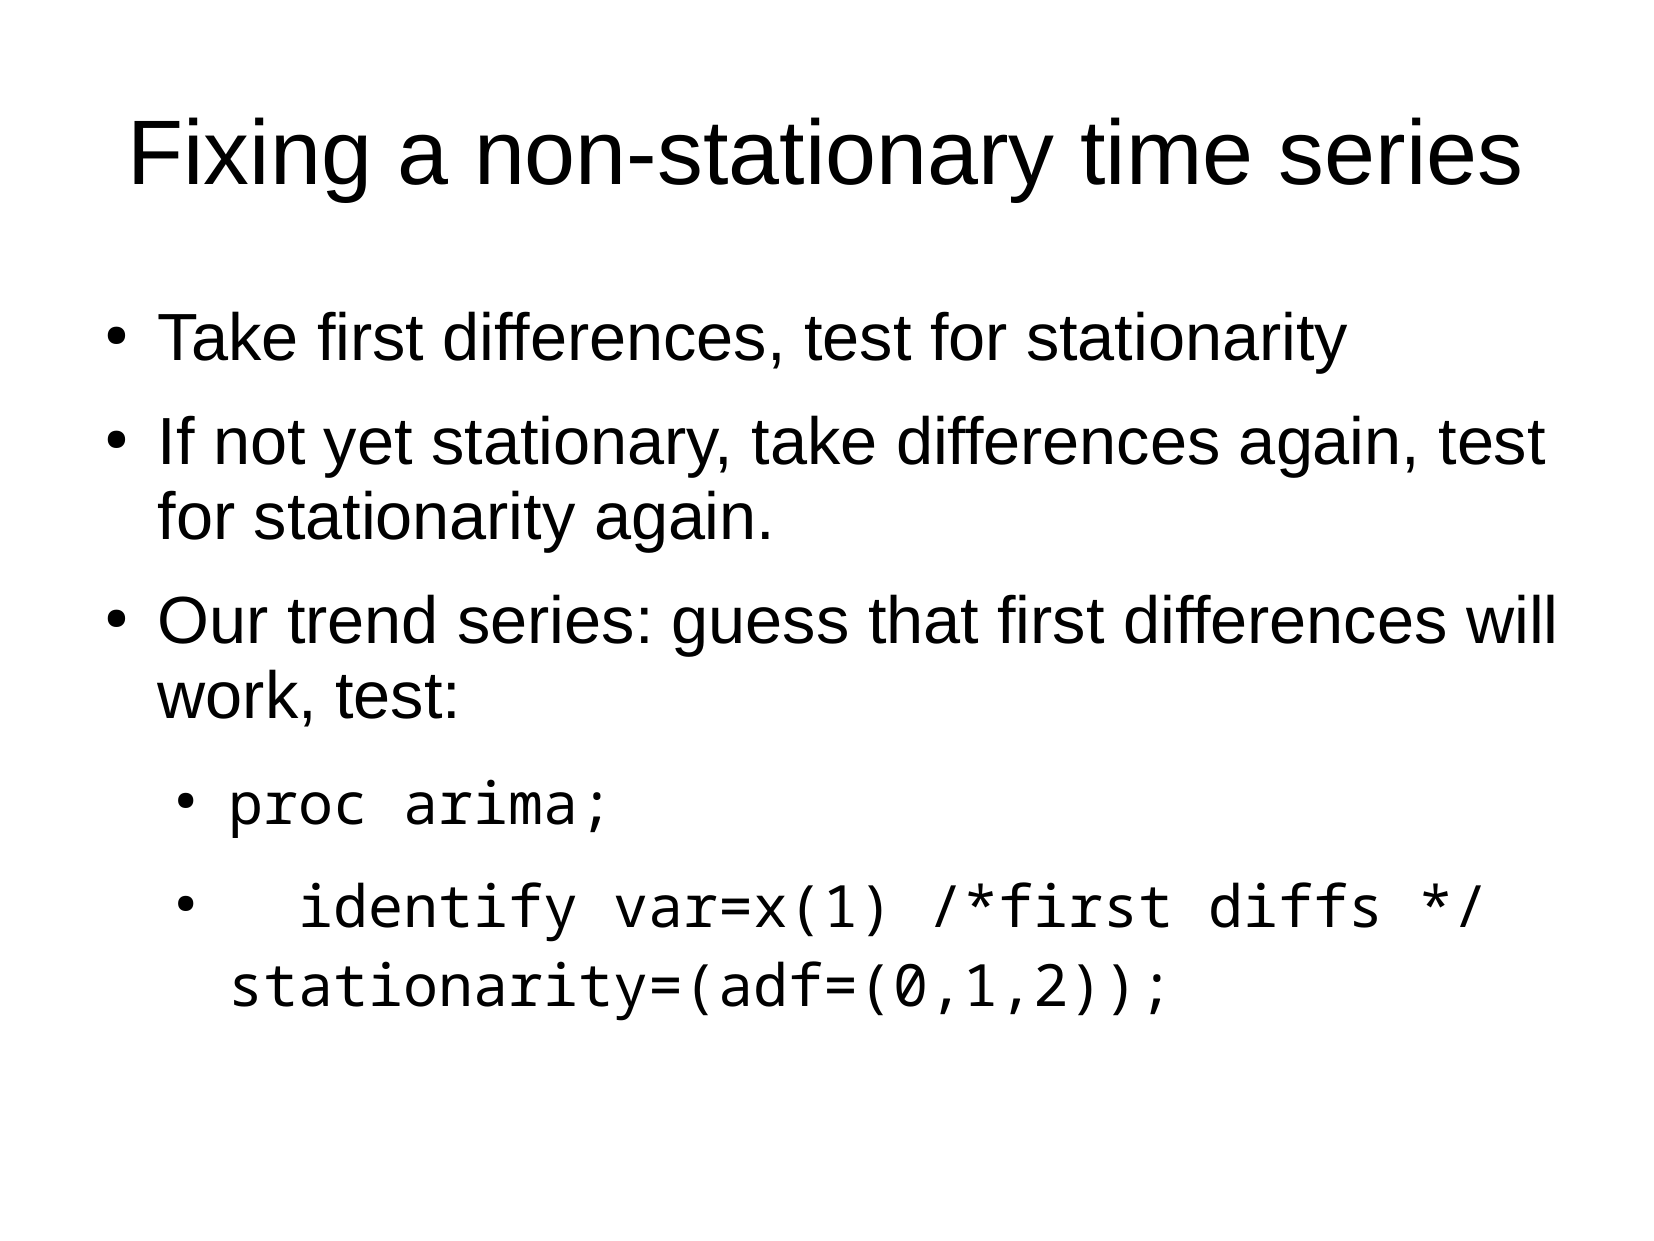

# Fixing a non-stationary time series
Take first differences, test for stationarity
If not yet stationary, take differences again, test for stationarity again.
Our trend series: guess that first differences will work, test:
proc arima;
 identify var=x(1) /*first diffs */ stationarity=(adf=(0,1,2));